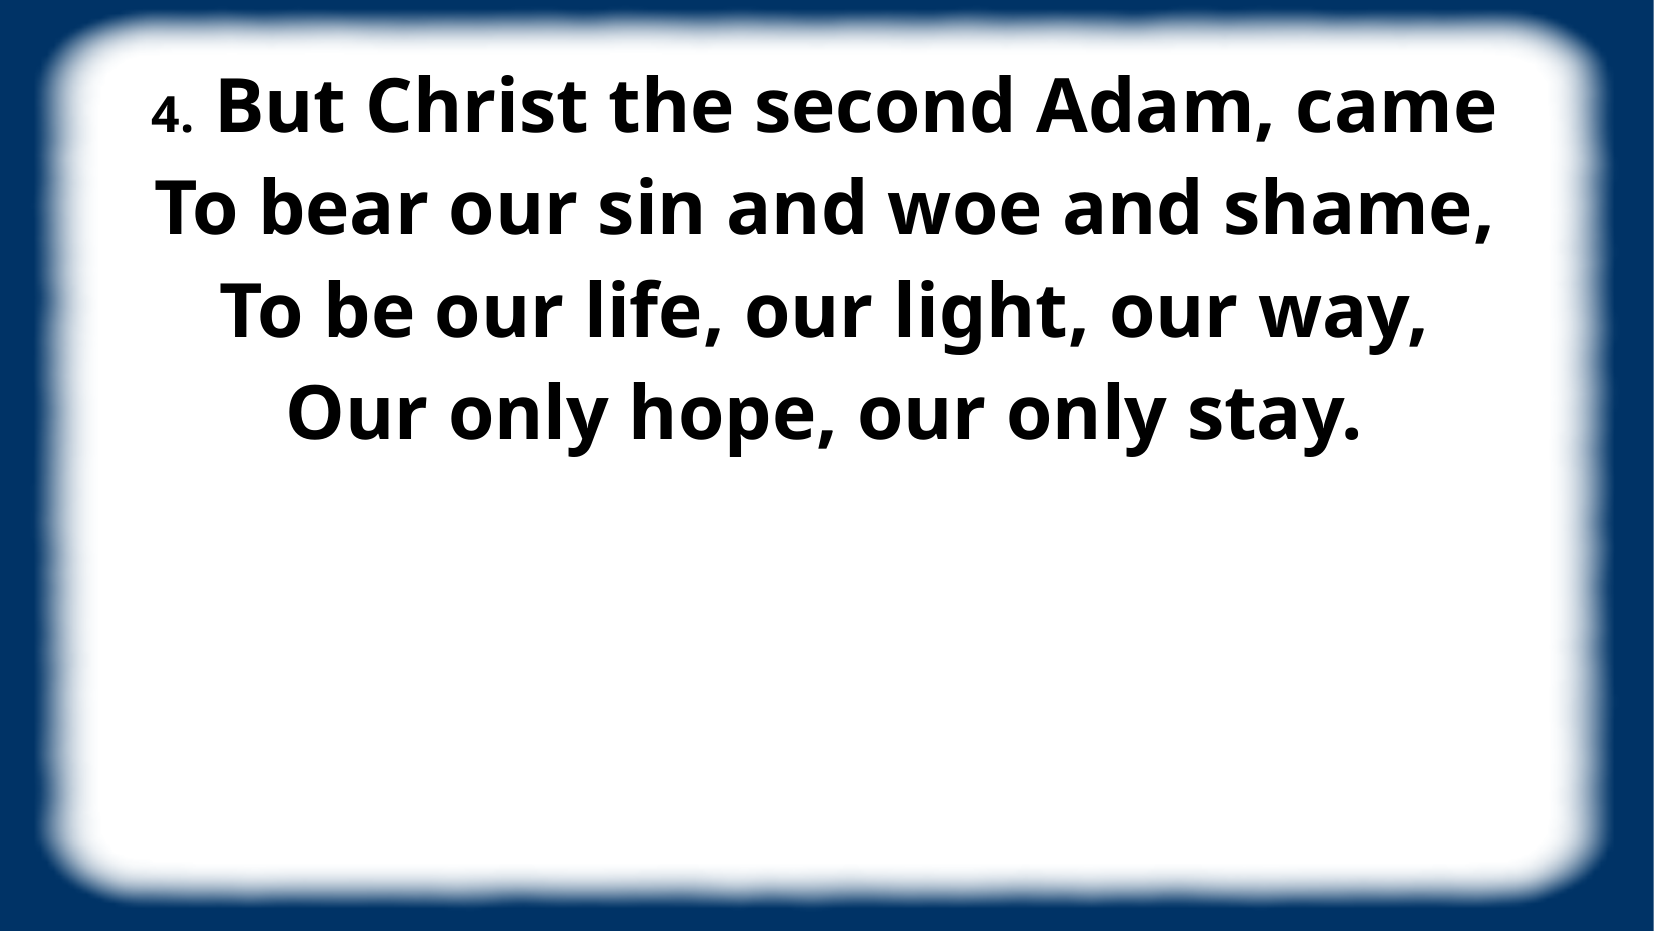

4. But Christ the second Adam, came
To bear our sin and woe and shame,
To be our life, our light, our way,
Our only hope, our only stay.